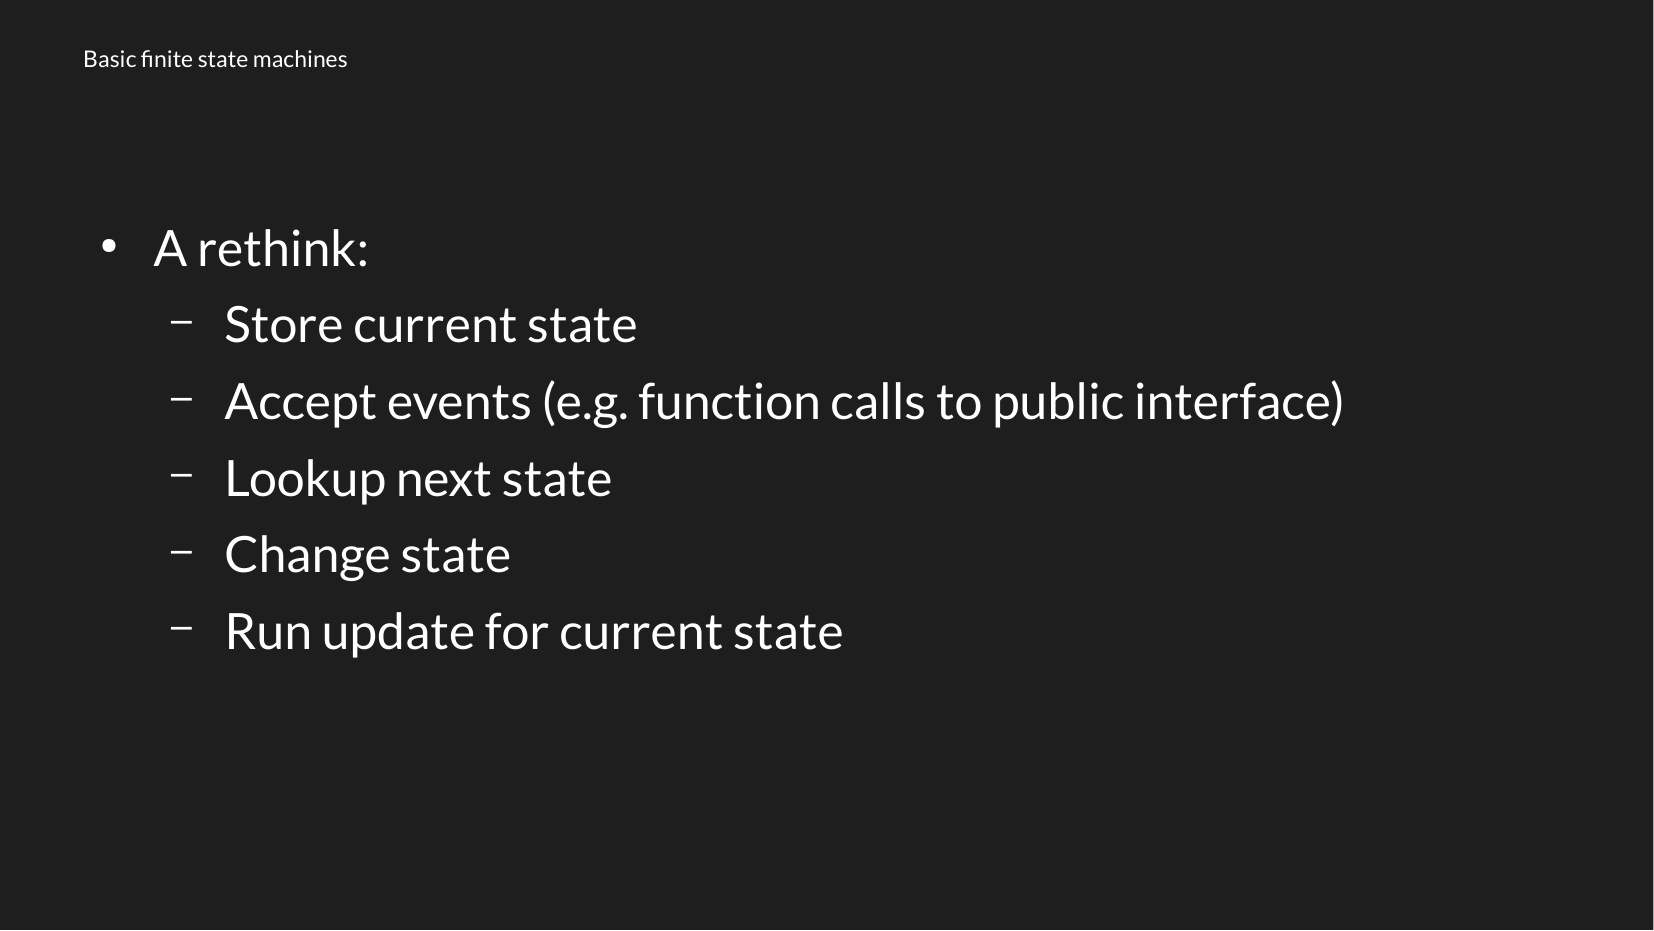

# Basic finite state machines
A rethink:
Store current state
Accept events (e.g. function calls to public interface)
Lookup next state
Change state
Run update for current state